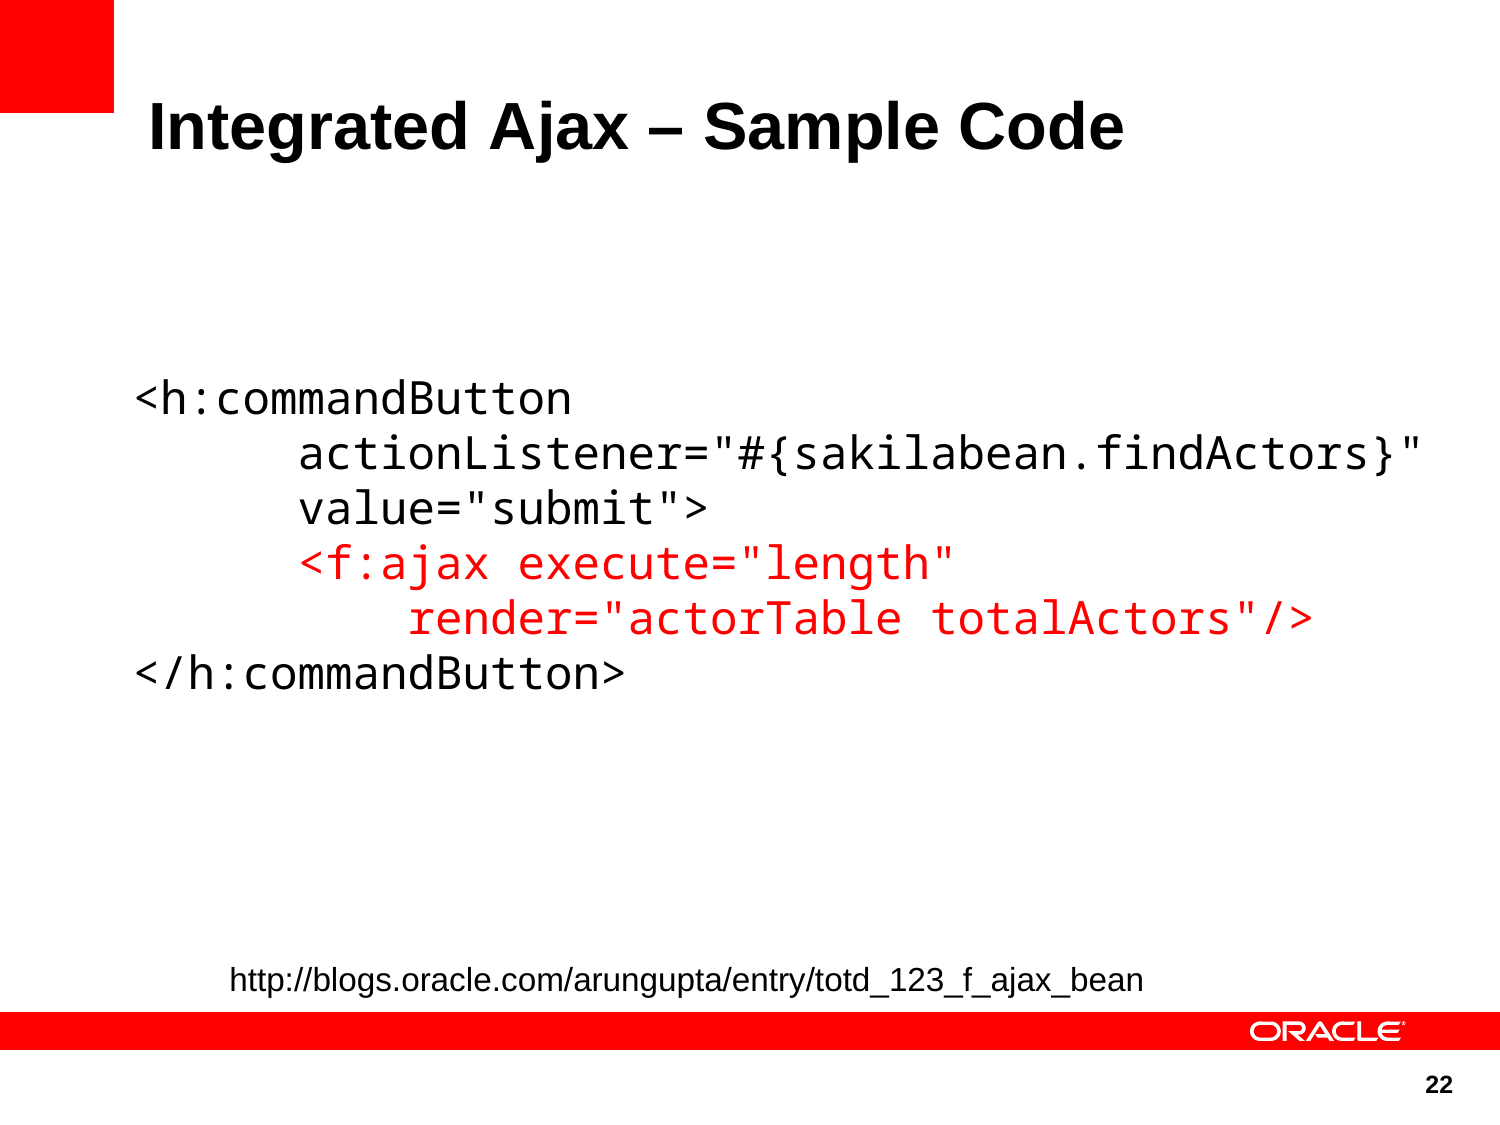

# Integrated Ajax – Sample Code
<h:commandButton
 actionListener="#{sakilabean.findActors}"
 value="submit">
 <f:ajax execute="length"
 render="actorTable totalActors"/>
</h:commandButton>
http://blogs.oracle.com/arungupta/entry/totd_123_f_ajax_bean